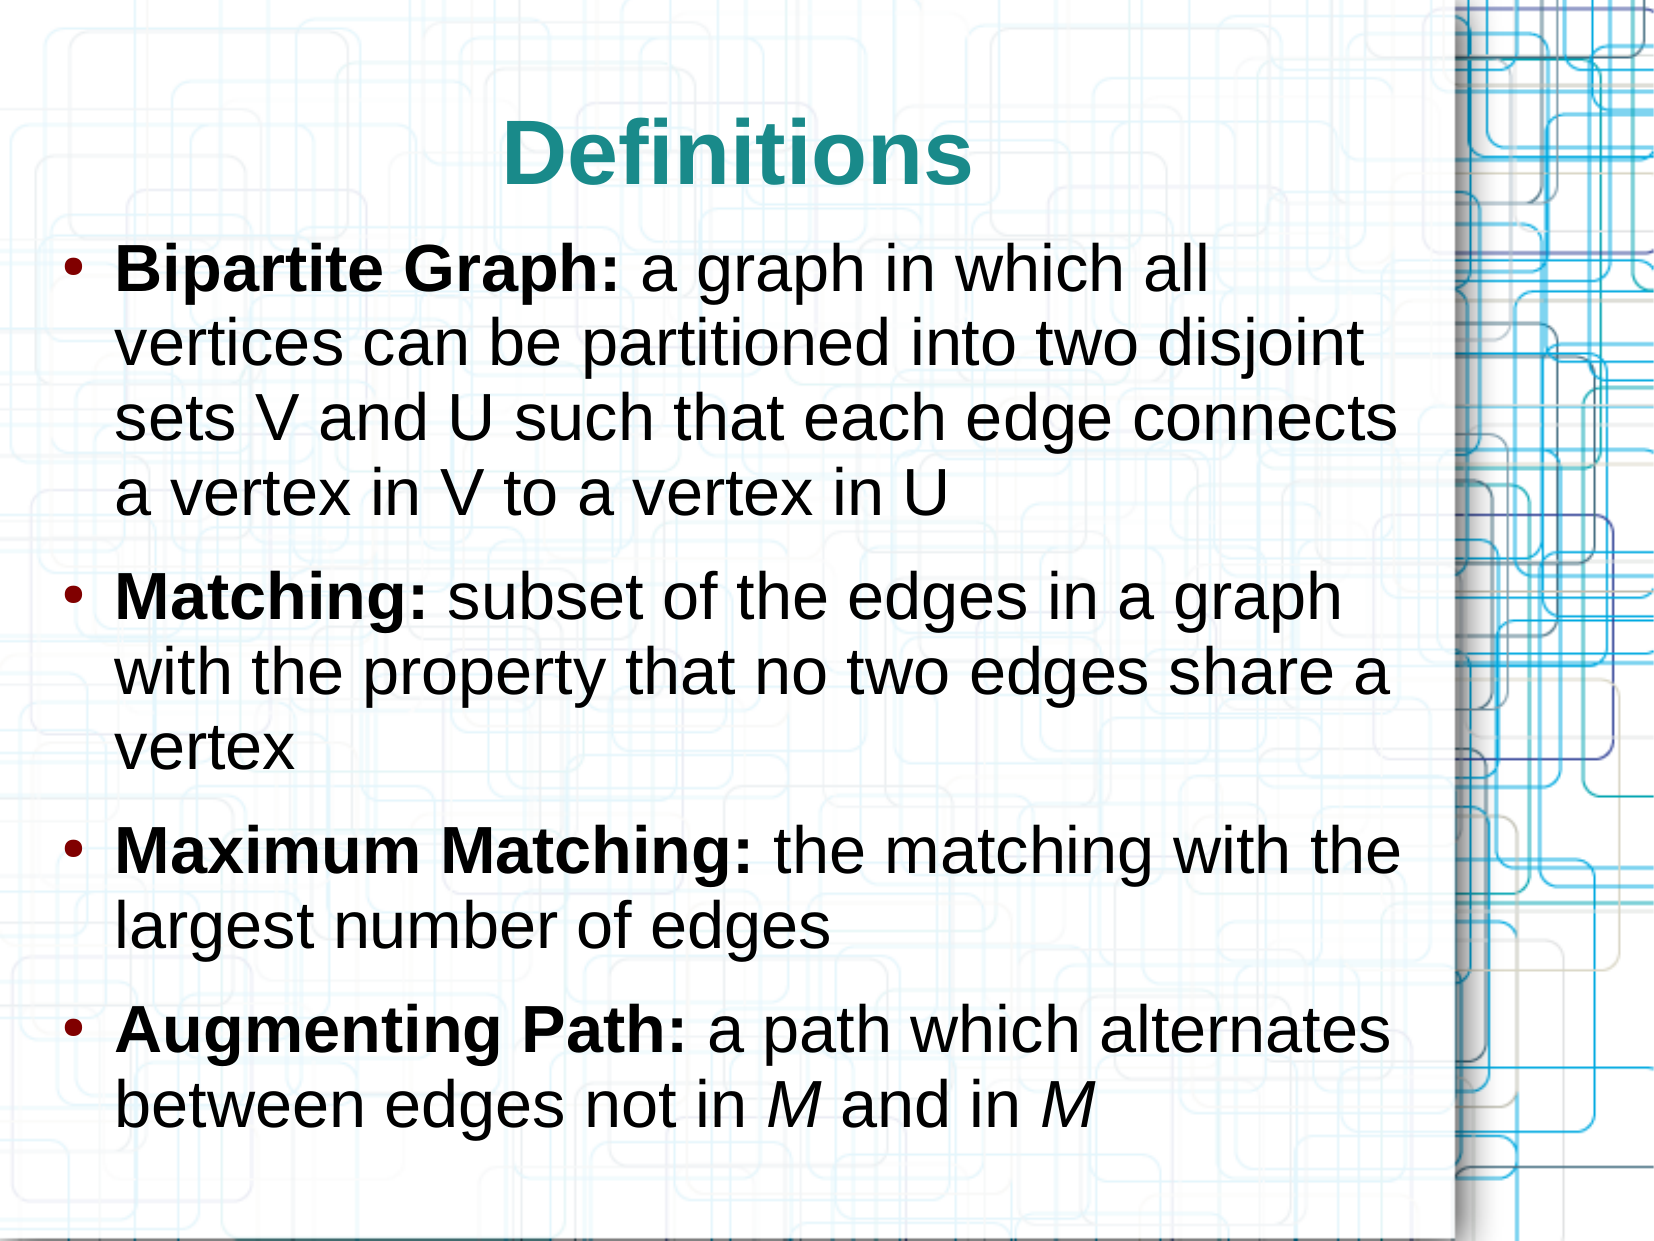

# Definitions
Bipartite Graph: a graph in which all vertices can be partitioned into two disjoint sets V and U such that each edge connects a vertex in V to a vertex in U
Matching: subset of the edges in a graph with the property that no two edges share a vertex
Maximum Matching: the matching with the largest number of edges
Augmenting Path: a path which alternates between edges not in M and in M